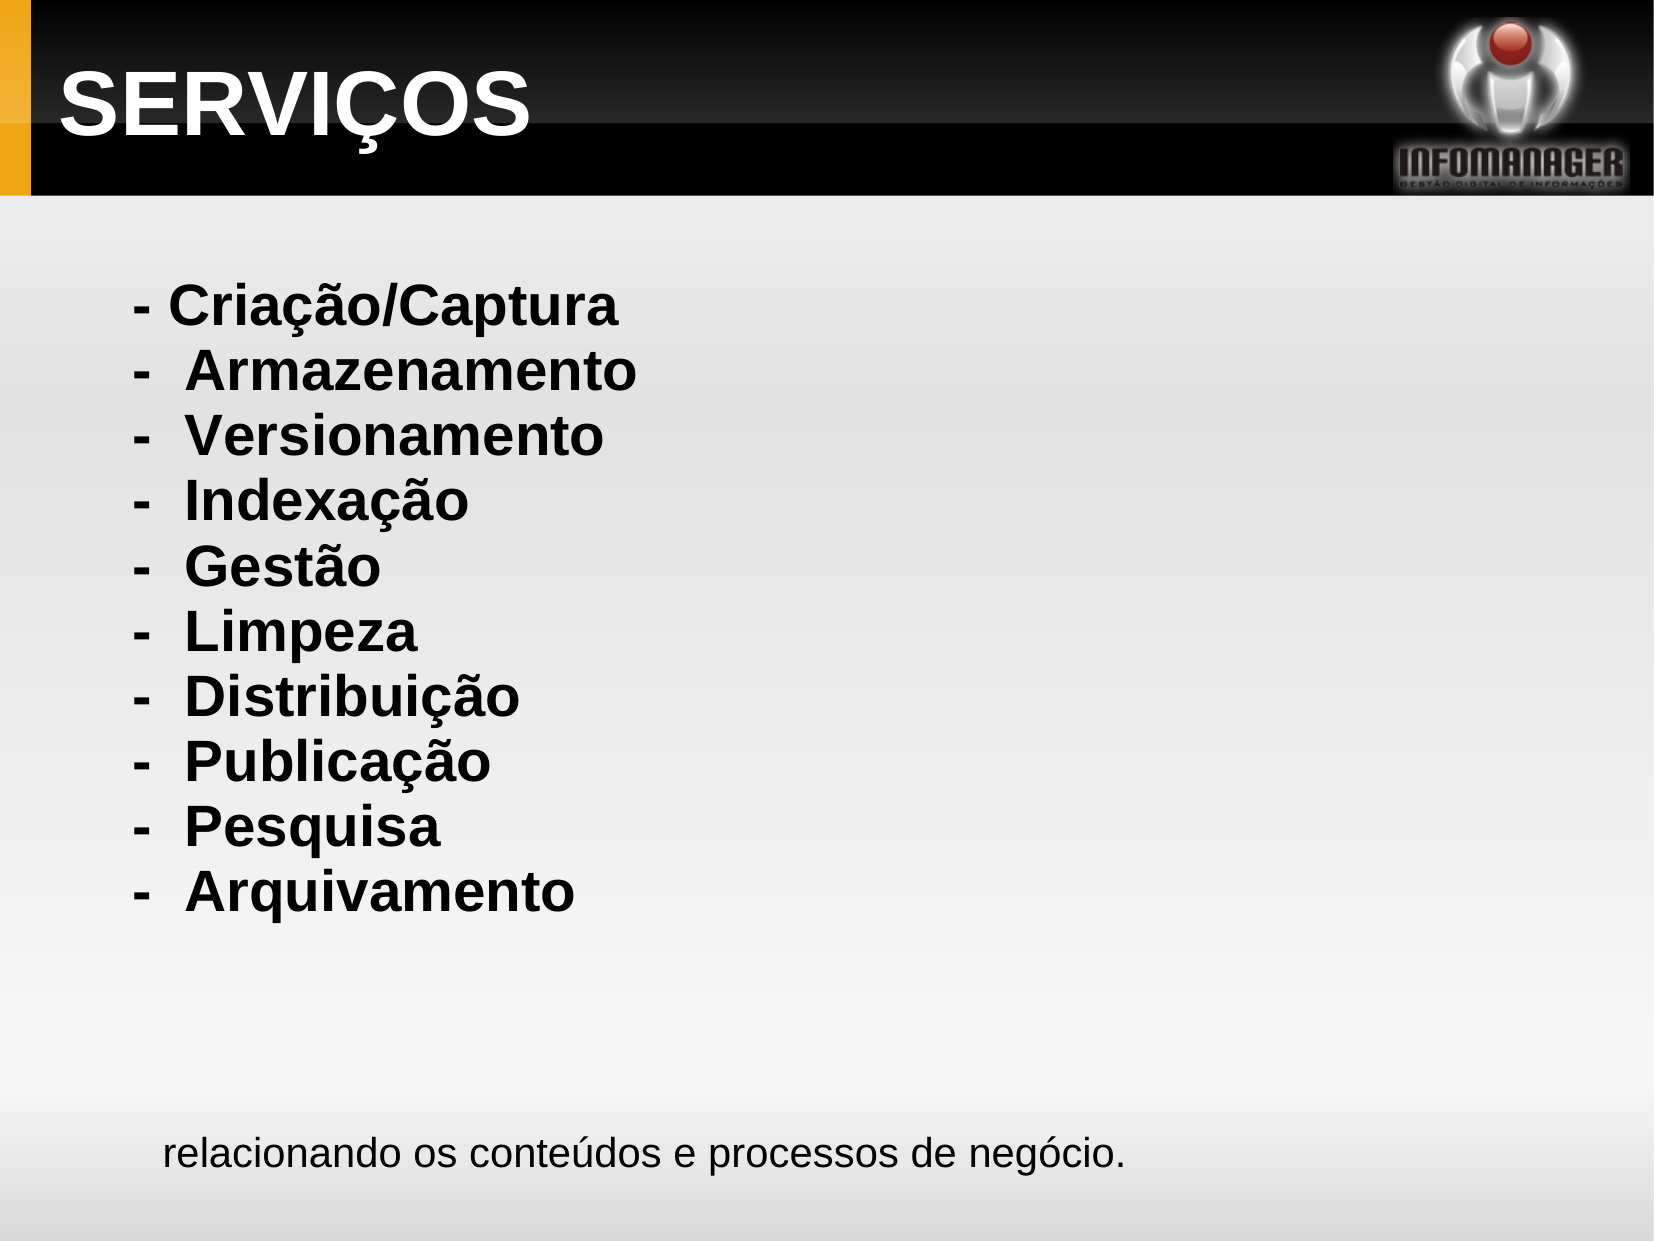

# SERVIÇOS
- Criação/Captura
- Armazenamento
- Versionamento
- Indexação
- Gestão
- Limpeza
- Distribuição
- Publicação
- Pesquisa
- Arquivamento
relacionando os conteúdos e processos de negócio.